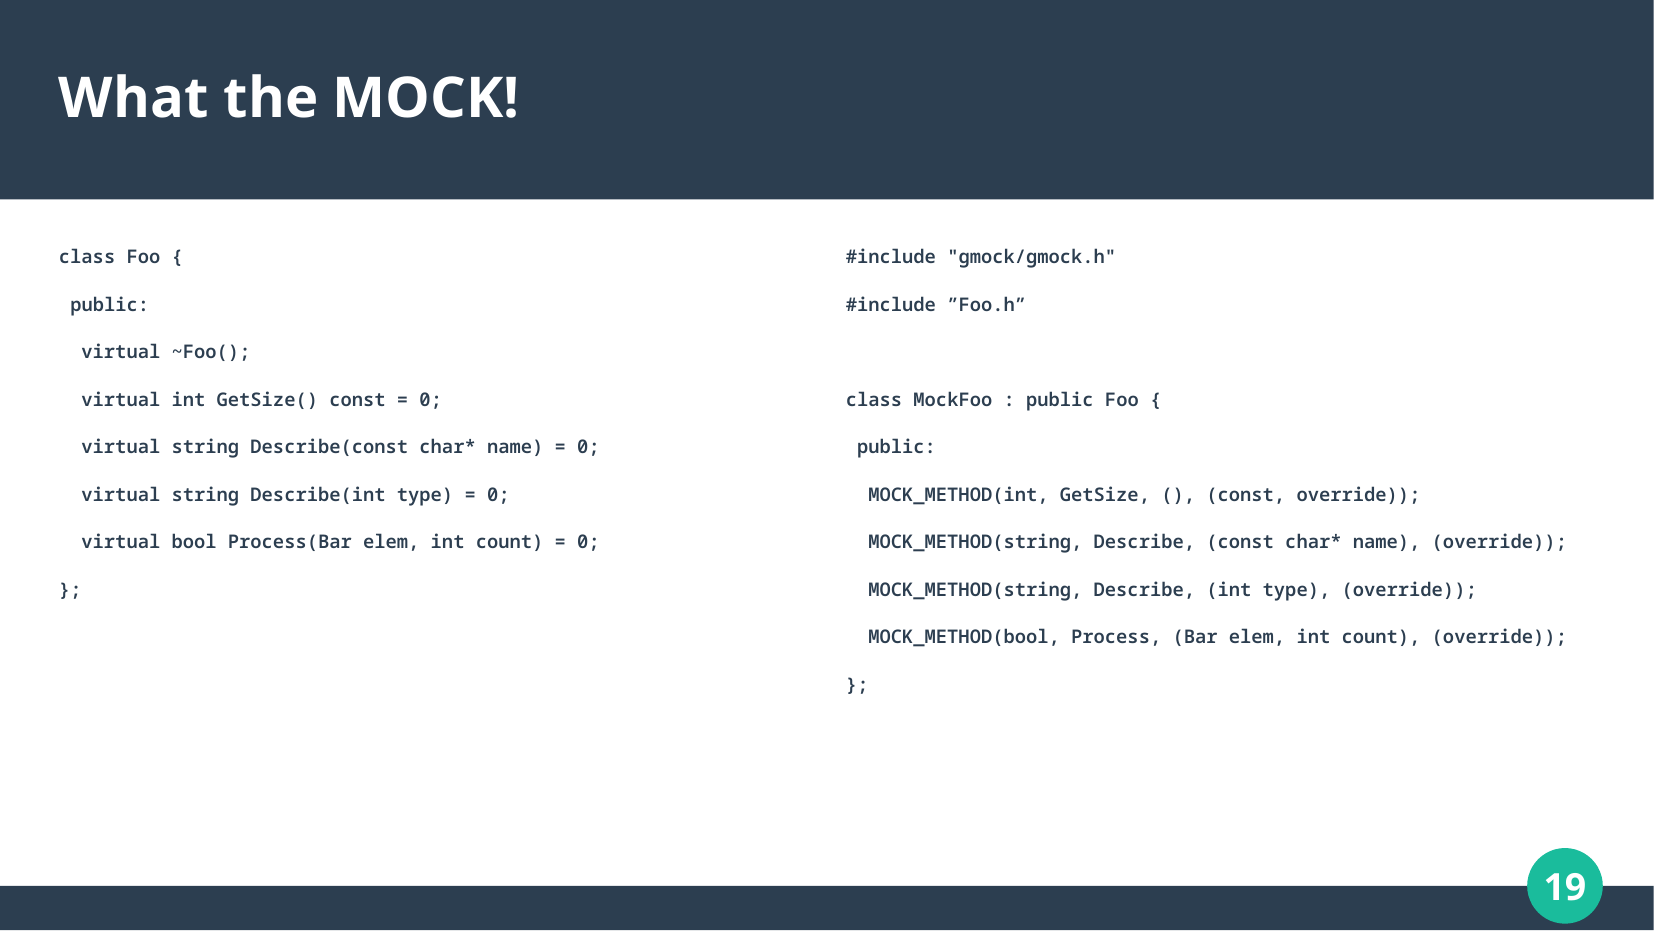

# What the MOCK!
class Foo {
 public:
 virtual ~Foo();
 virtual int GetSize() const = 0;
 virtual string Describe(const char* name) = 0;
 virtual string Describe(int type) = 0;
 virtual bool Process(Bar elem, int count) = 0;
};
#include "gmock/gmock.h"
#include ”Foo.h”
class MockFoo : public Foo {
 public:
 MOCK_METHOD(int, GetSize, (), (const, override));
 MOCK_METHOD(string, Describe, (const char* name), (override));
 MOCK_METHOD(string, Describe, (int type), (override));
 MOCK_METHOD(bool, Process, (Bar elem, int count), (override));
};